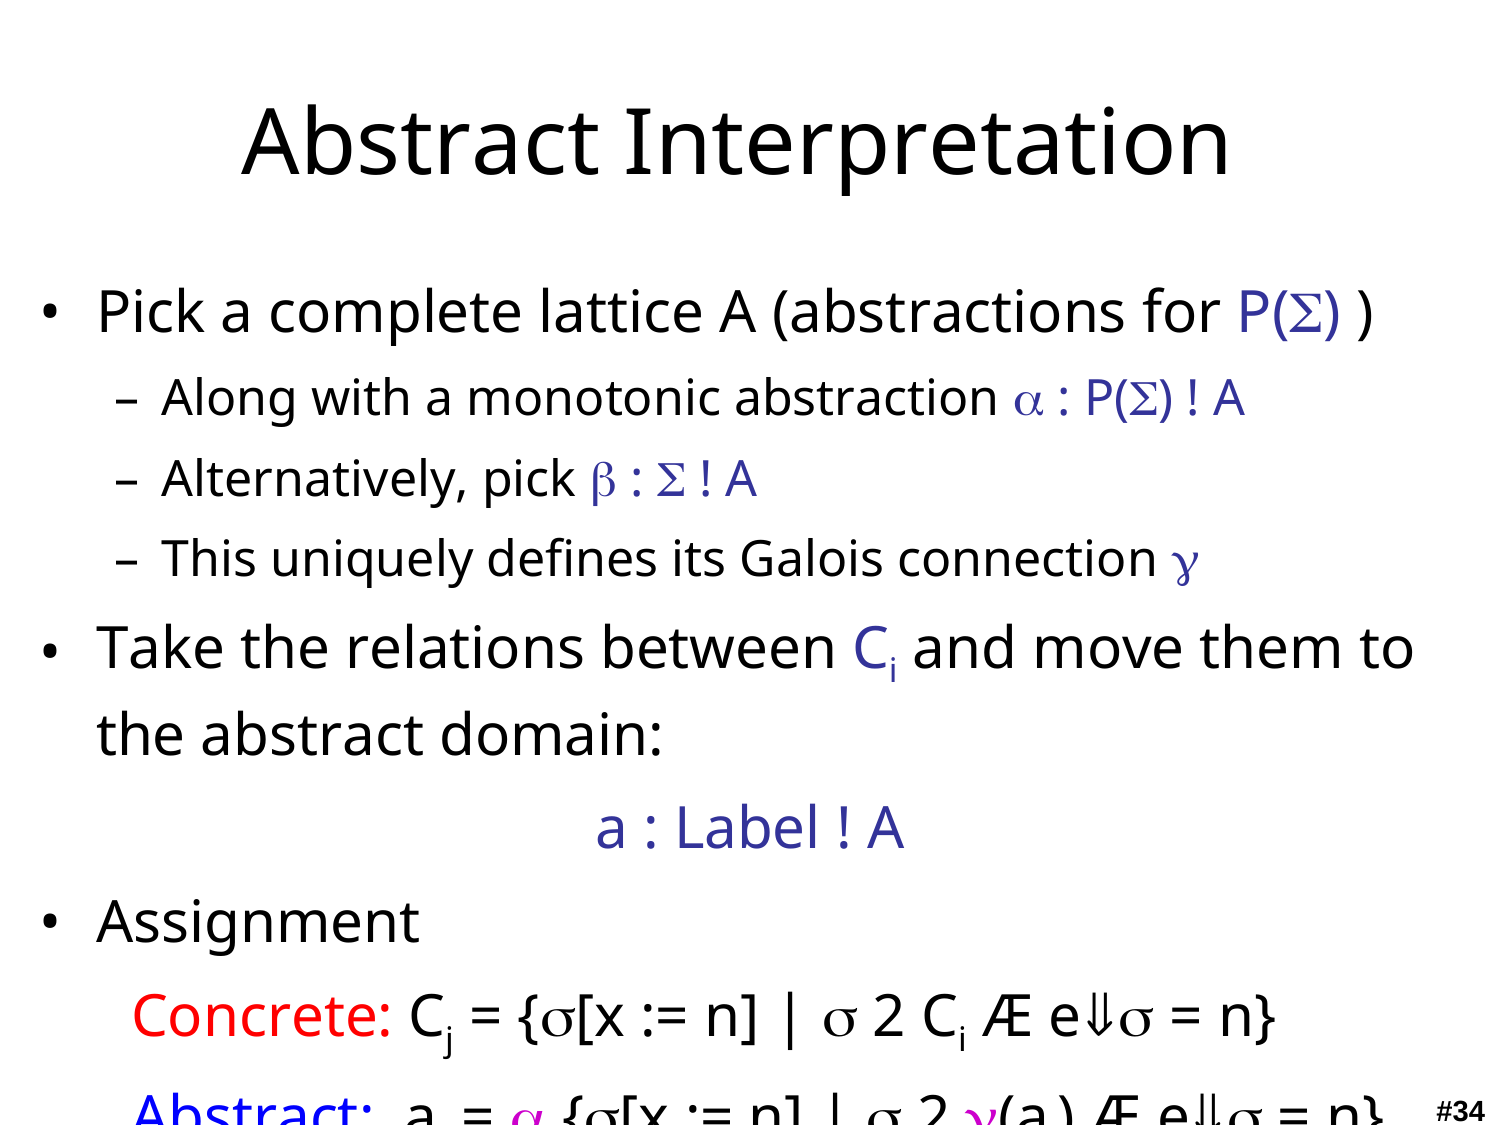

# Abstract Interpretation
Pick a complete lattice A (abstractions for P() )
Along with a monotonic abstraction  : P() ! A
Alternatively, pick  :  ! A
This uniquely defines its Galois connection 
Take the relations between Ci and move them to the abstract domain:
a : Label ! A
Assignment
 Concrete: Cj = {[x := n] |  2 Ci Æ e = n}
 Abstract: aj =  {[x := n] |  2 (ai) Æ e = n}
34